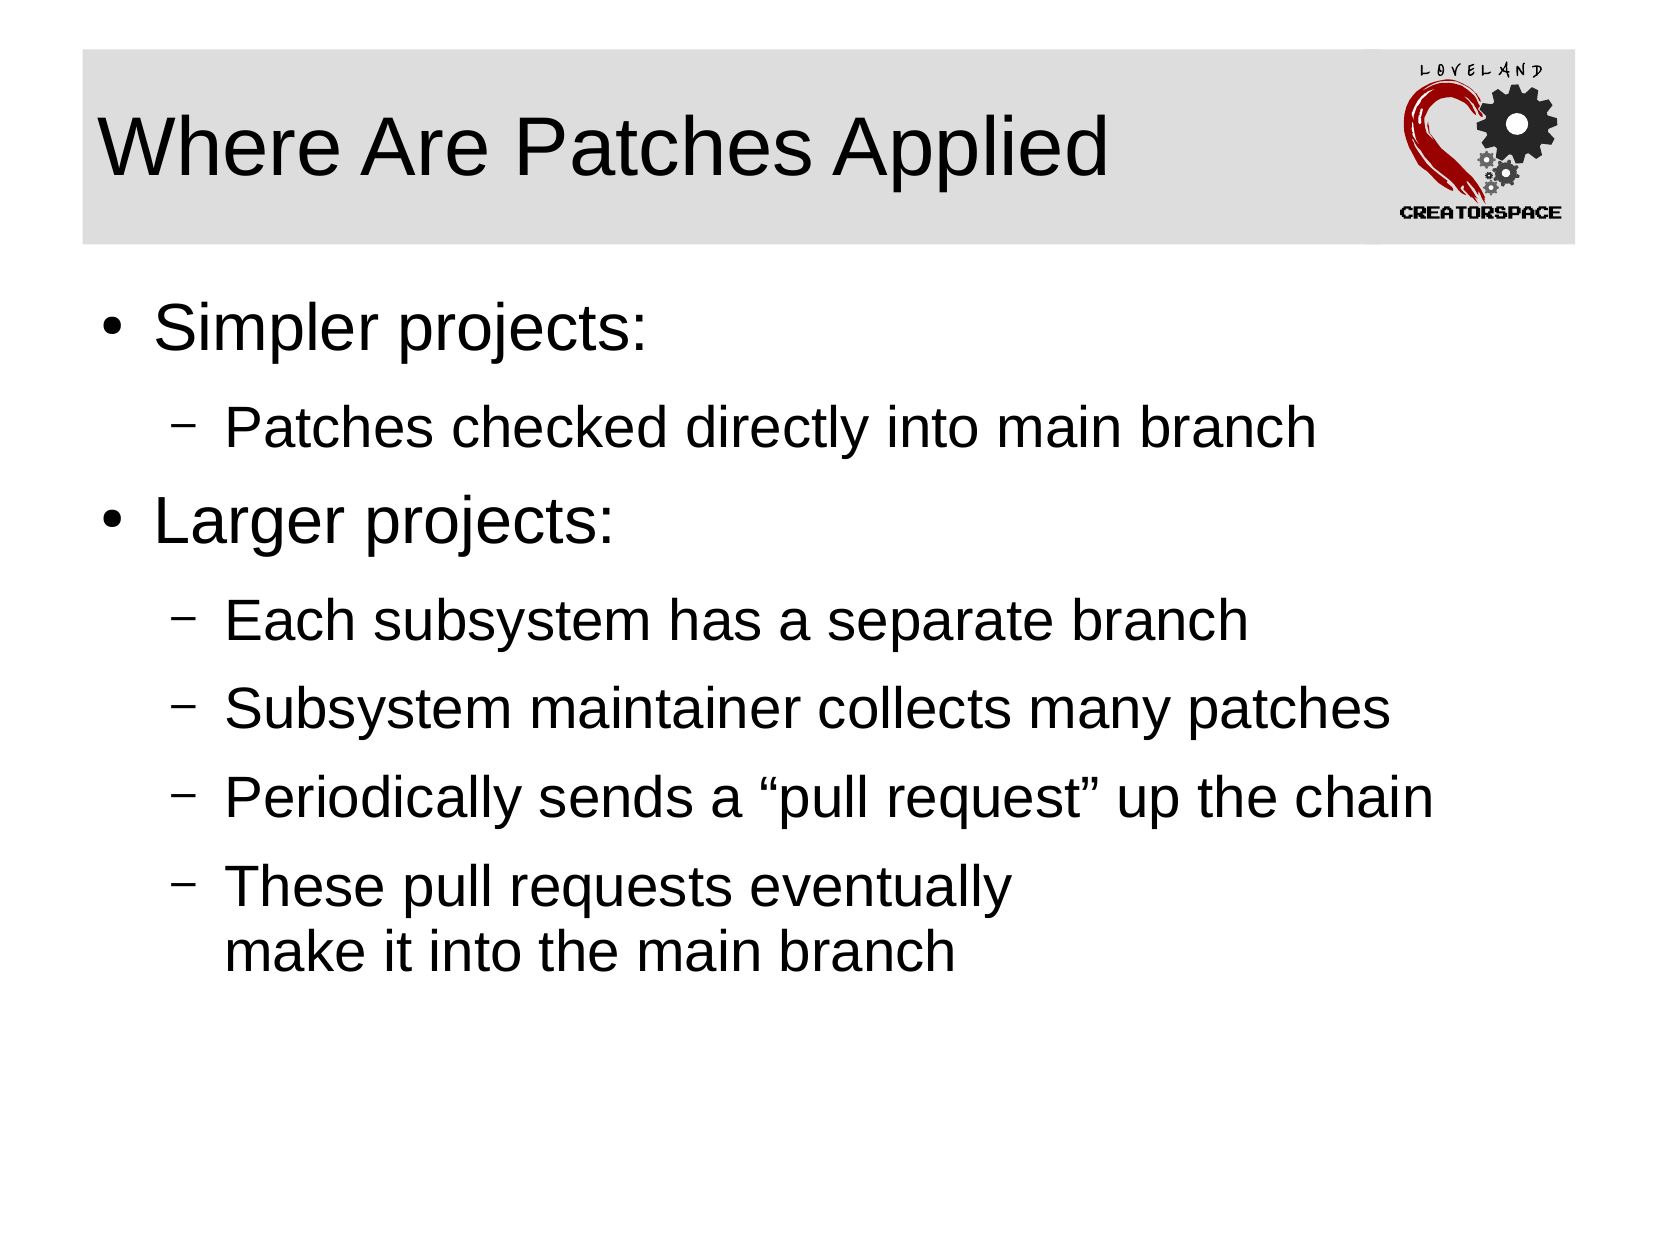

# Where Are Patches Applied
Simpler projects:
Patches checked directly into main branch
Larger projects:
Each subsystem has a separate branch
Subsystem maintainer collects many patches
Periodically sends a “pull request” up the chain
These pull requests eventually
make it into the main branch